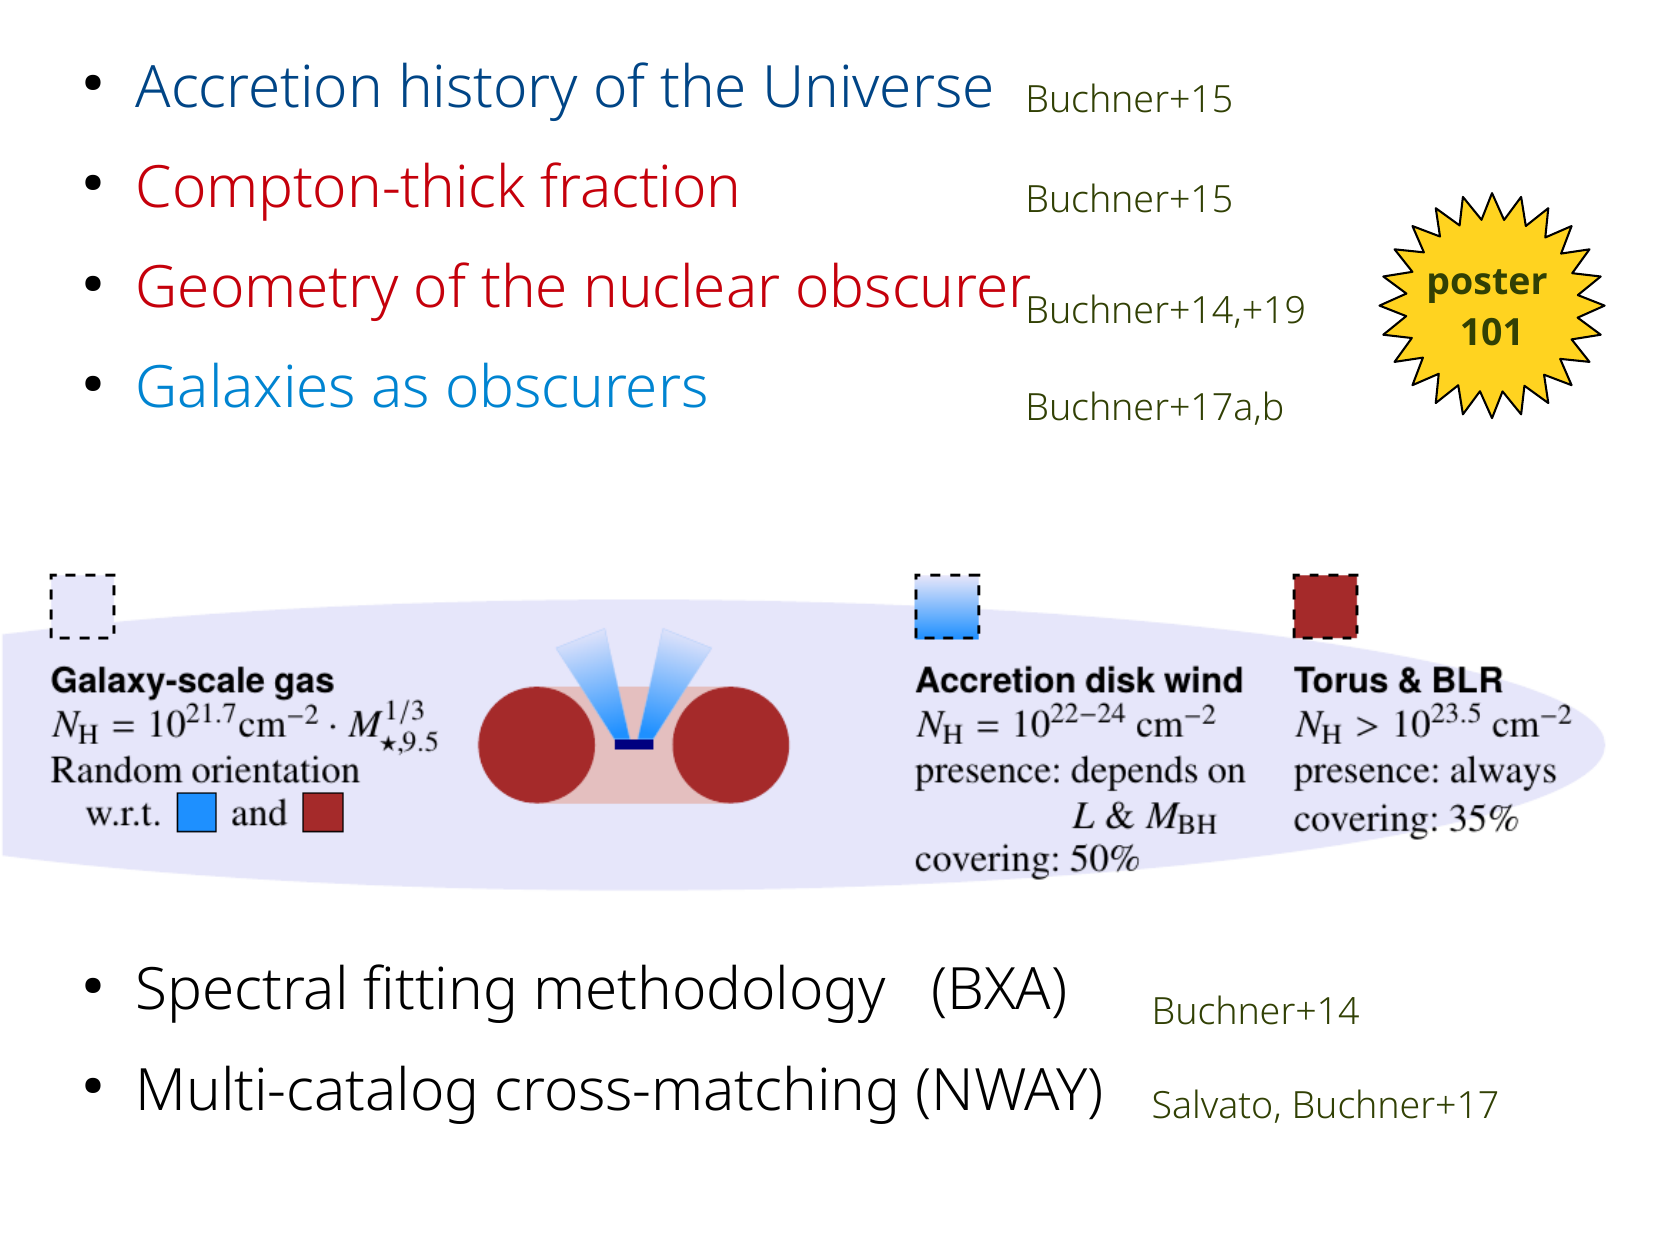

# Accretion history of the Universe
Compton-thick fraction
Geometry of the nuclear obscurer
Galaxies as obscurers
Spectral fitting methodology (BXA)
Multi-catalog cross-matching (NWAY)
Buchner+15
Buchner+15
poster
101
Buchner+14,+19
Buchner+17a,b
Buchner+14
Salvato, Buchner+17